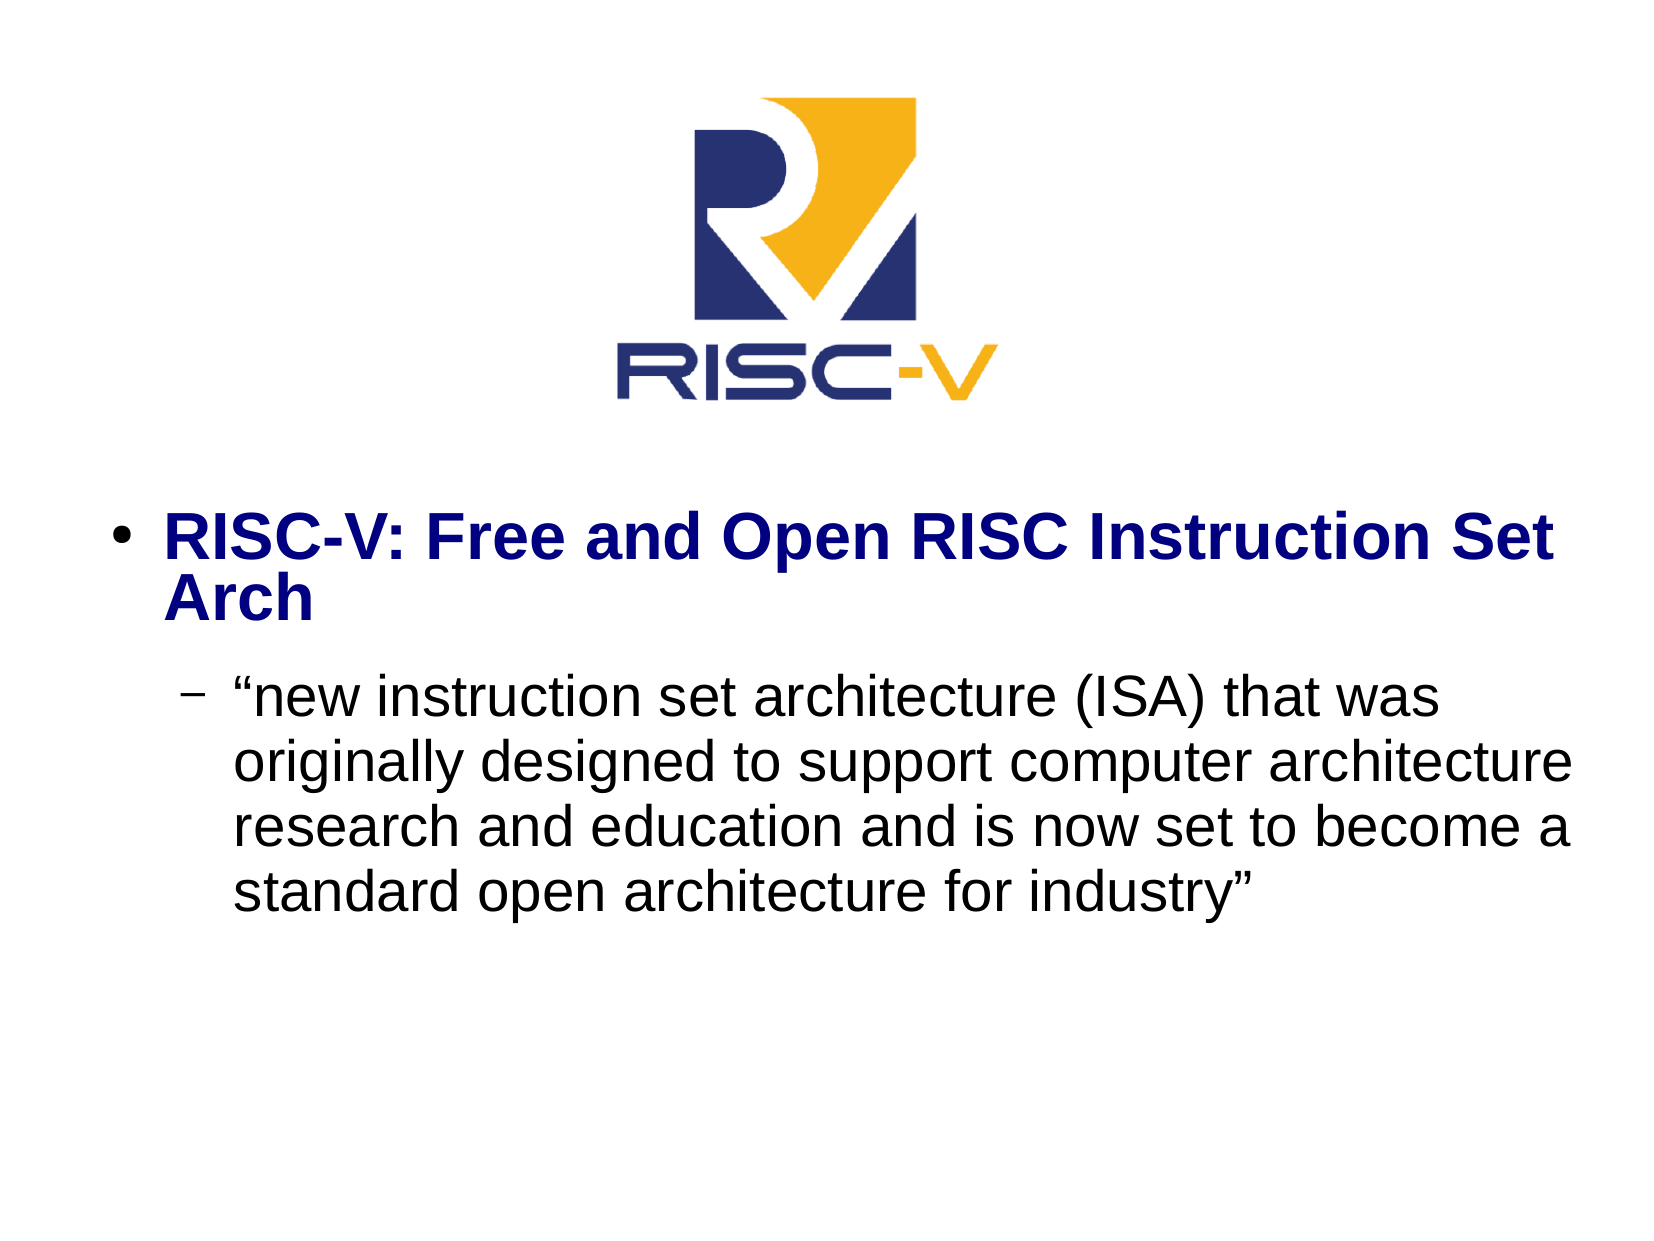

# RISC-V: Free and Open RISC Instruction Set Arch
“new instruction set architecture (ISA) that was originally designed to support computer architecture research and education and is now set to become a standard open architecture for industry”